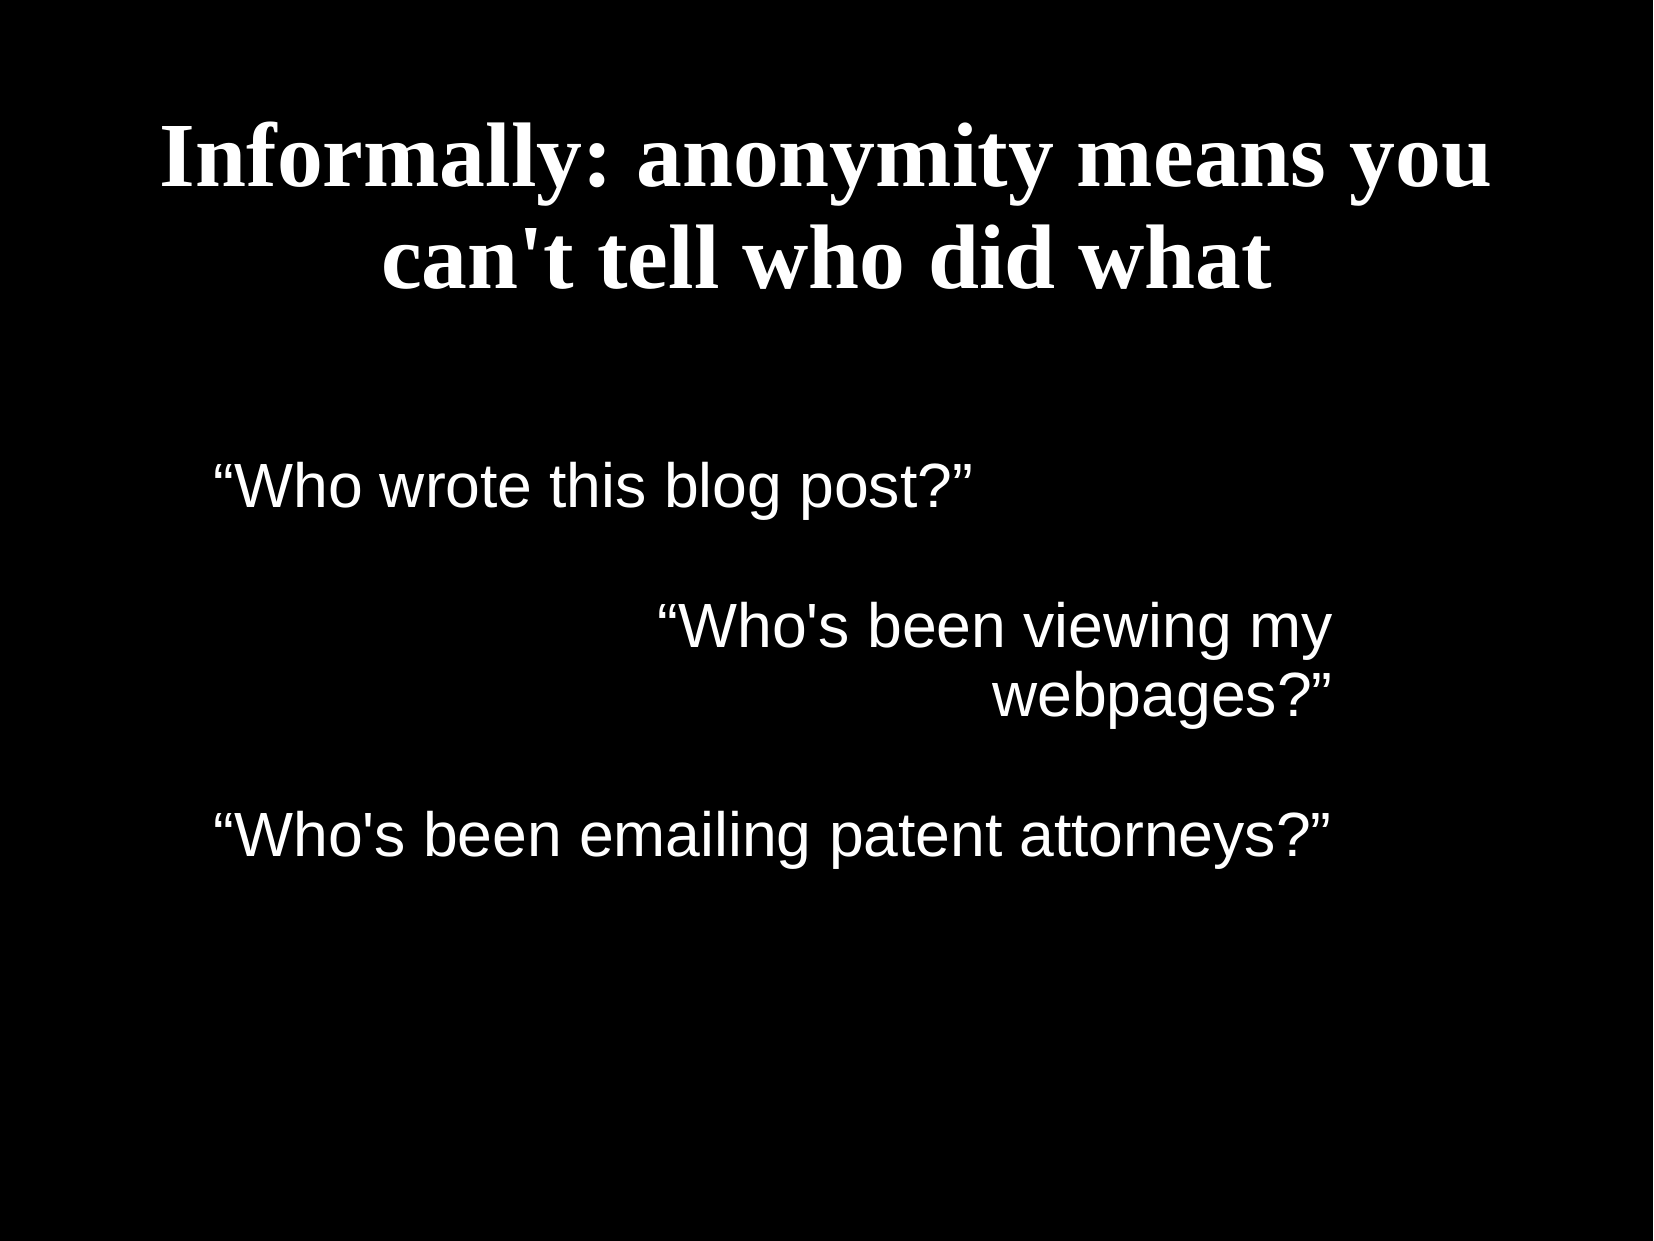

# Informally: anonymity means you can't tell who did what
“Who wrote this blog post?”
 “Who's been viewing my webpages?”
“Who's been emailing patent attorneys?”